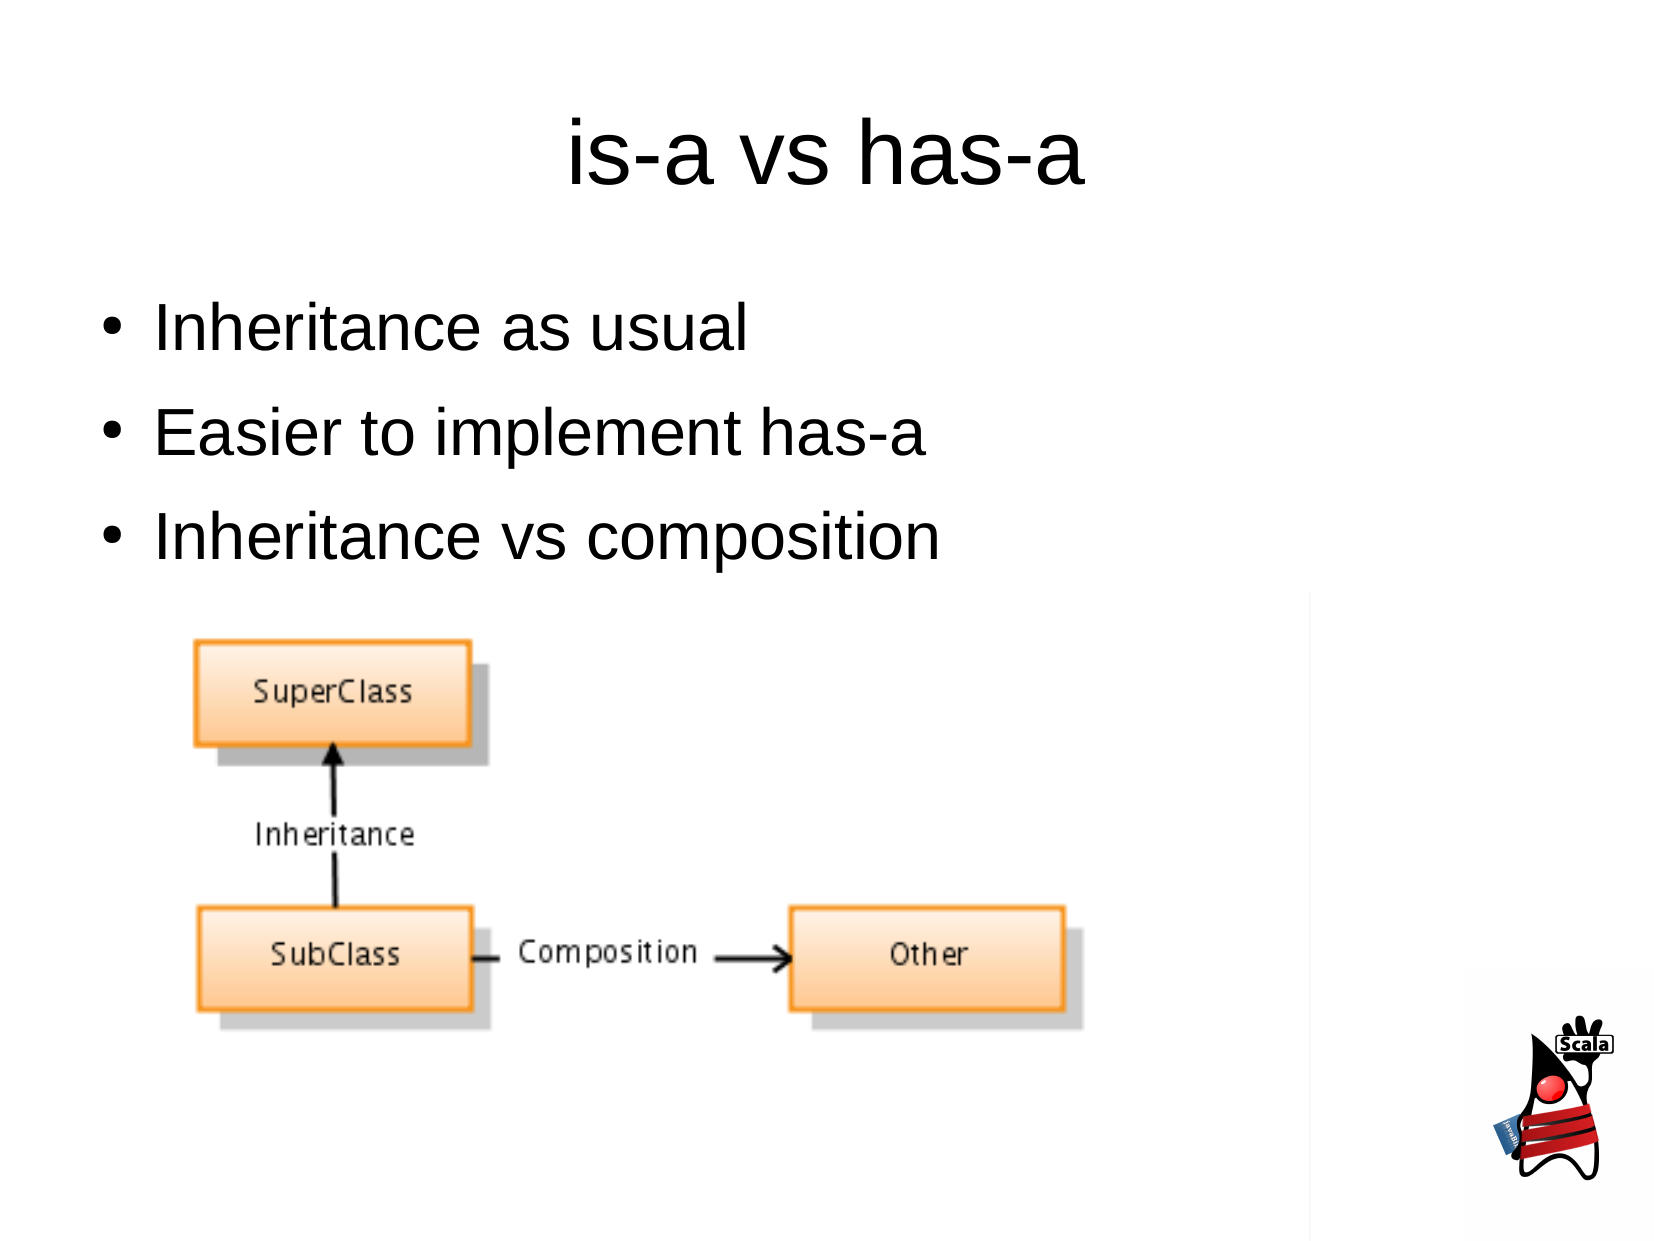

# is-a vs has-a
Inheritance as usual
Easier to implement has-a
Inheritance vs composition